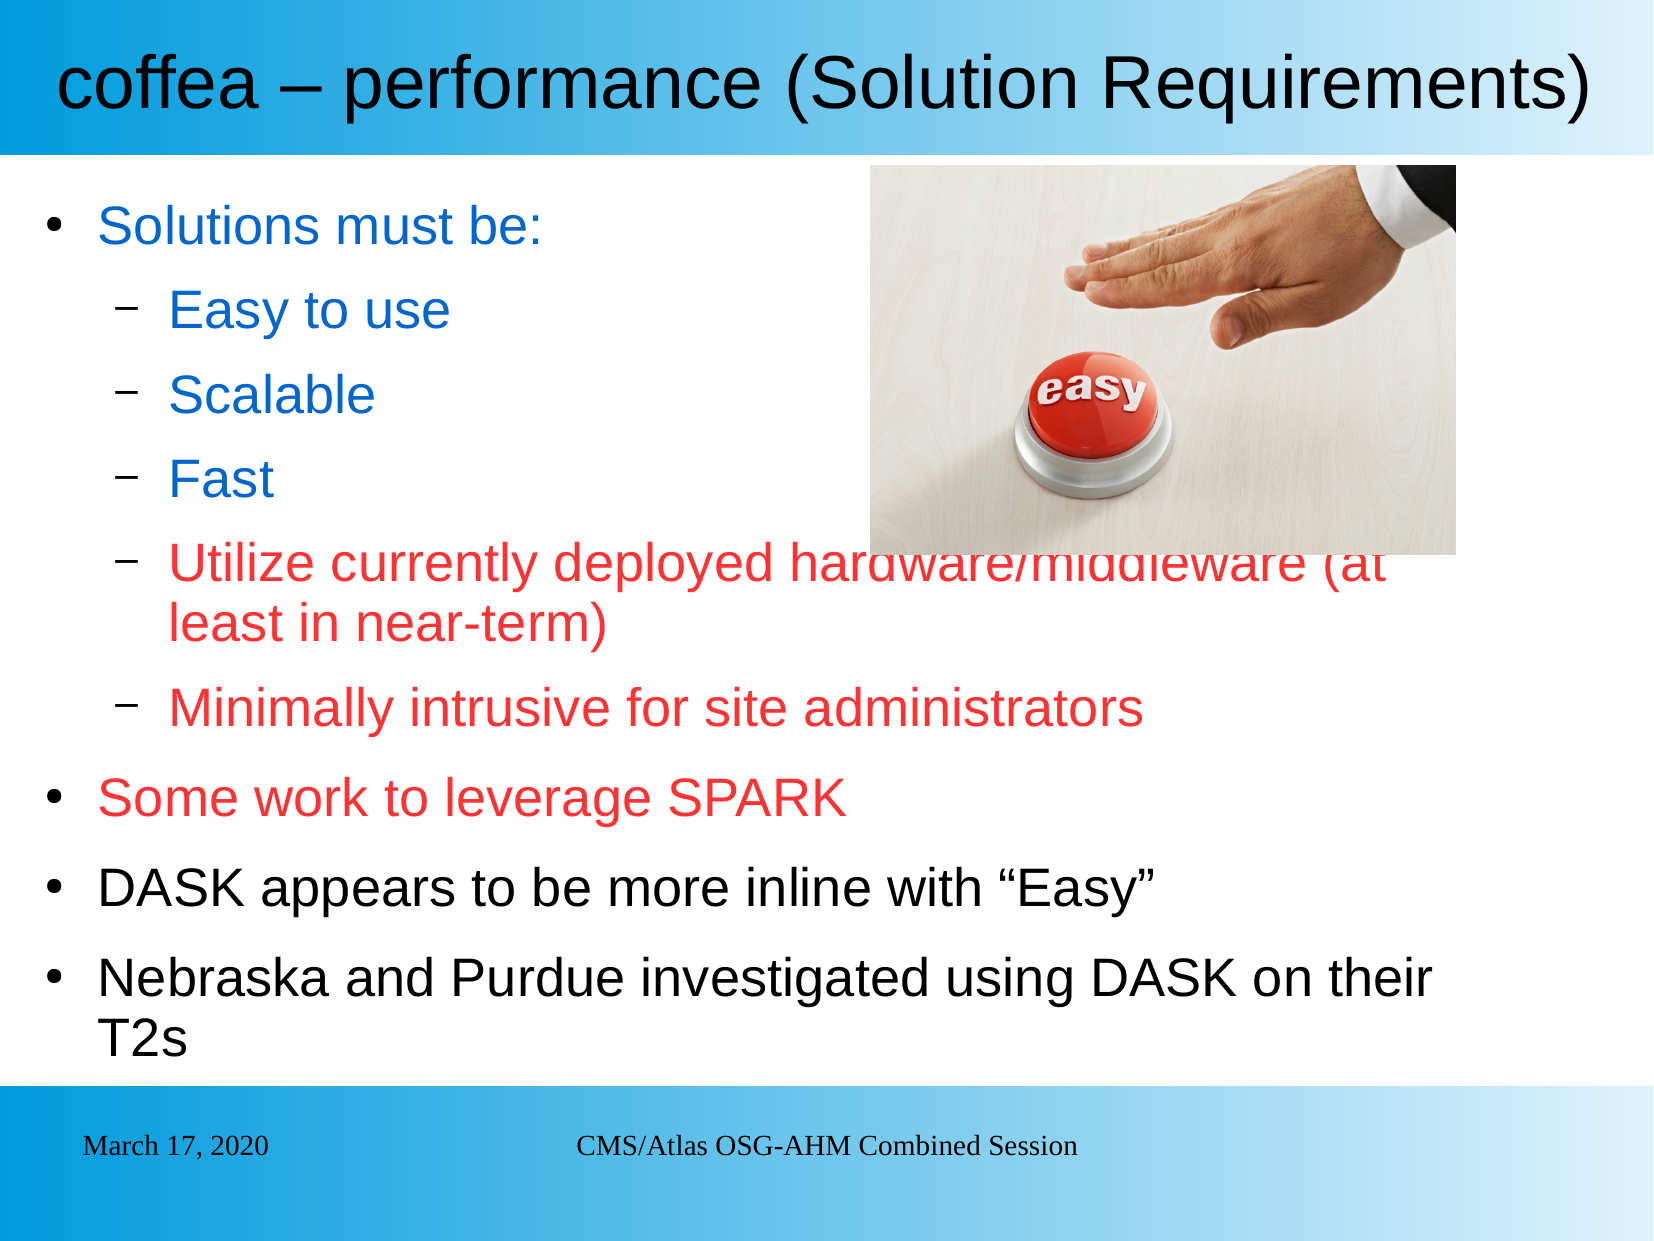

coffea – performance (Solution Requirements)
# Solutions must be:
Easy to use
Scalable
Fast
Utilize currently deployed hardware/middleware (at least in near-term)
Minimally intrusive for site administrators
Some work to leverage SPARK
DASK appears to be more inline with “Easy”
Nebraska and Purdue investigated using DASK on their T2s
March 17, 2020
CMS/Atlas OSG-AHM Combined Session